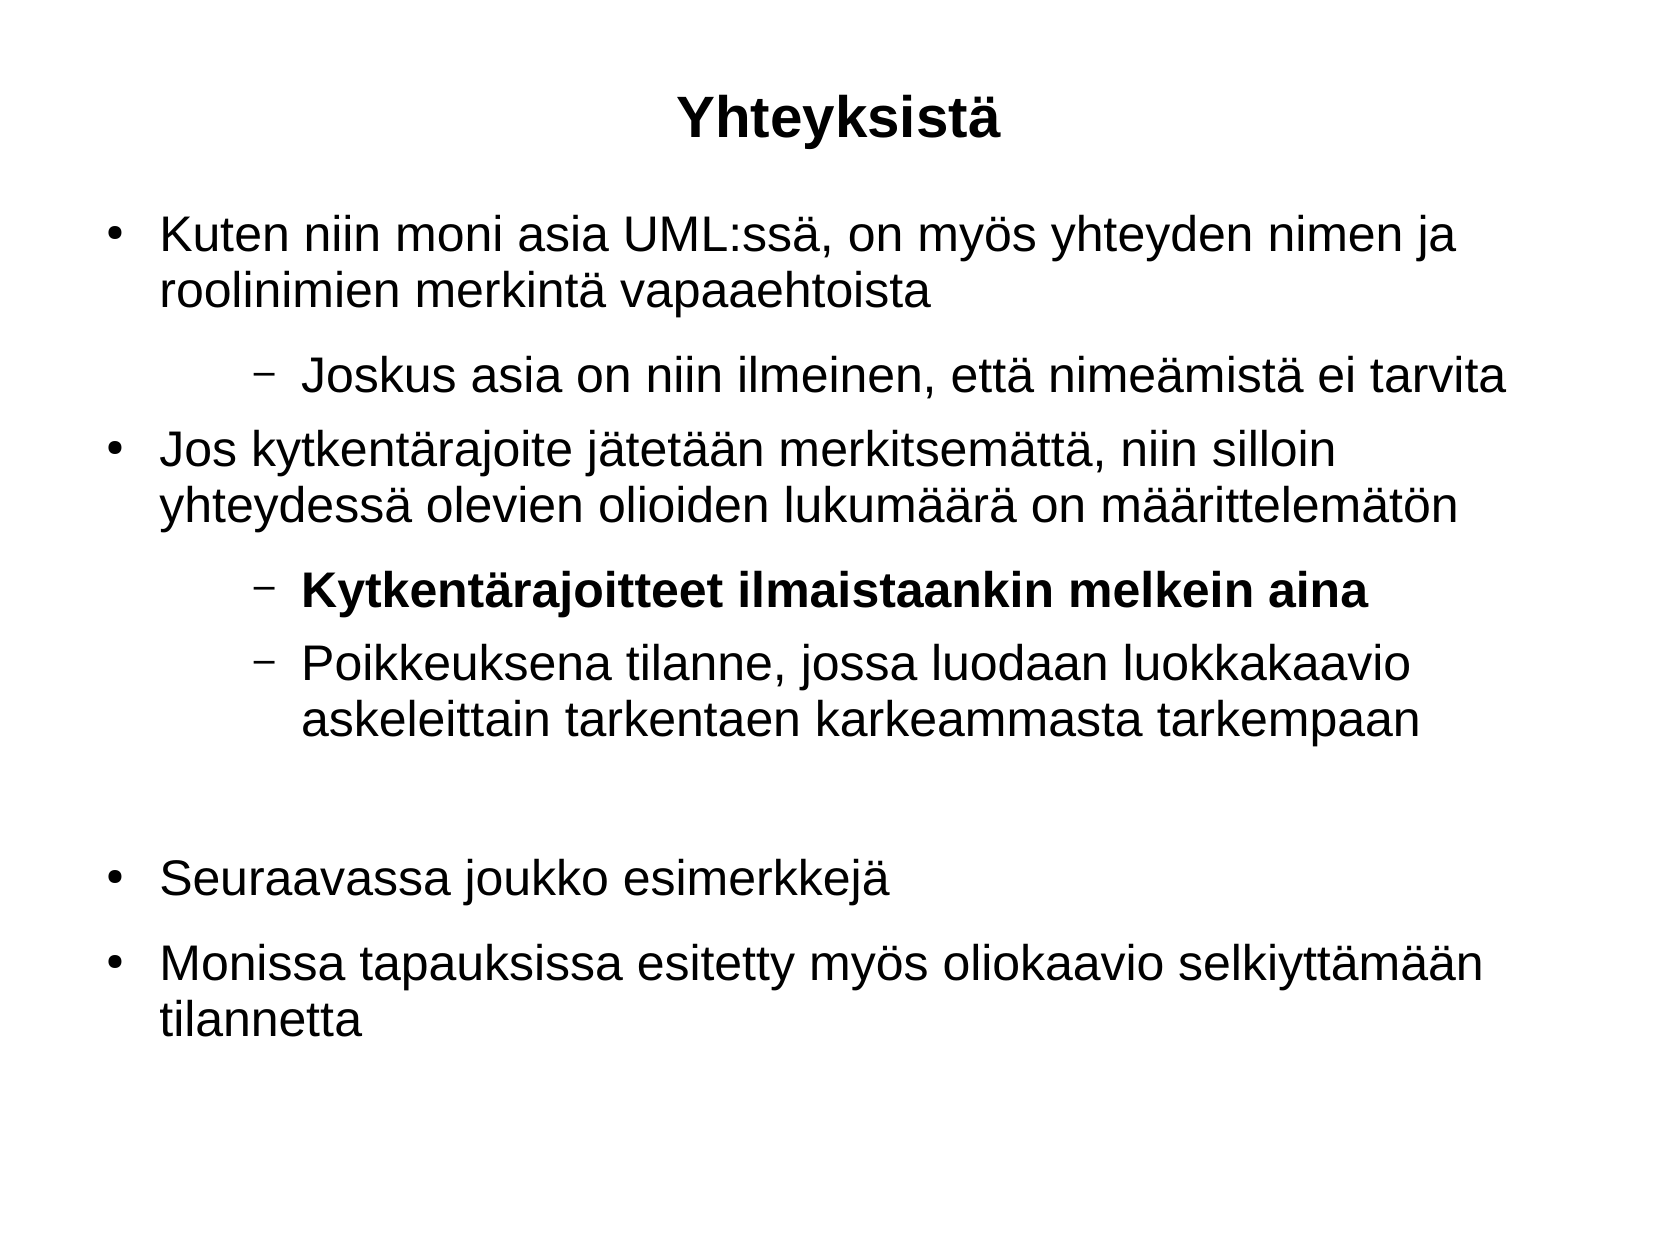

# Yhteyksistä
Kuten niin moni asia UML:ssä, on myös yhteyden nimen ja roolinimien merkintä vapaaehtoista
Joskus asia on niin ilmeinen, että nimeämistä ei tarvita
Jos kytkentärajoite jätetään merkitsemättä, niin silloin yhteydessä olevien olioiden lukumäärä on määrittelemätön
Kytkentärajoitteet ilmaistaankin melkein aina
Poikkeuksena tilanne, jossa luodaan luokkakaavio askeleittain tarkentaen karkeammasta tarkempaan
Seuraavassa joukko esimerkkejä
Monissa tapauksissa esitetty myös oliokaavio selkiyttämään tilannetta